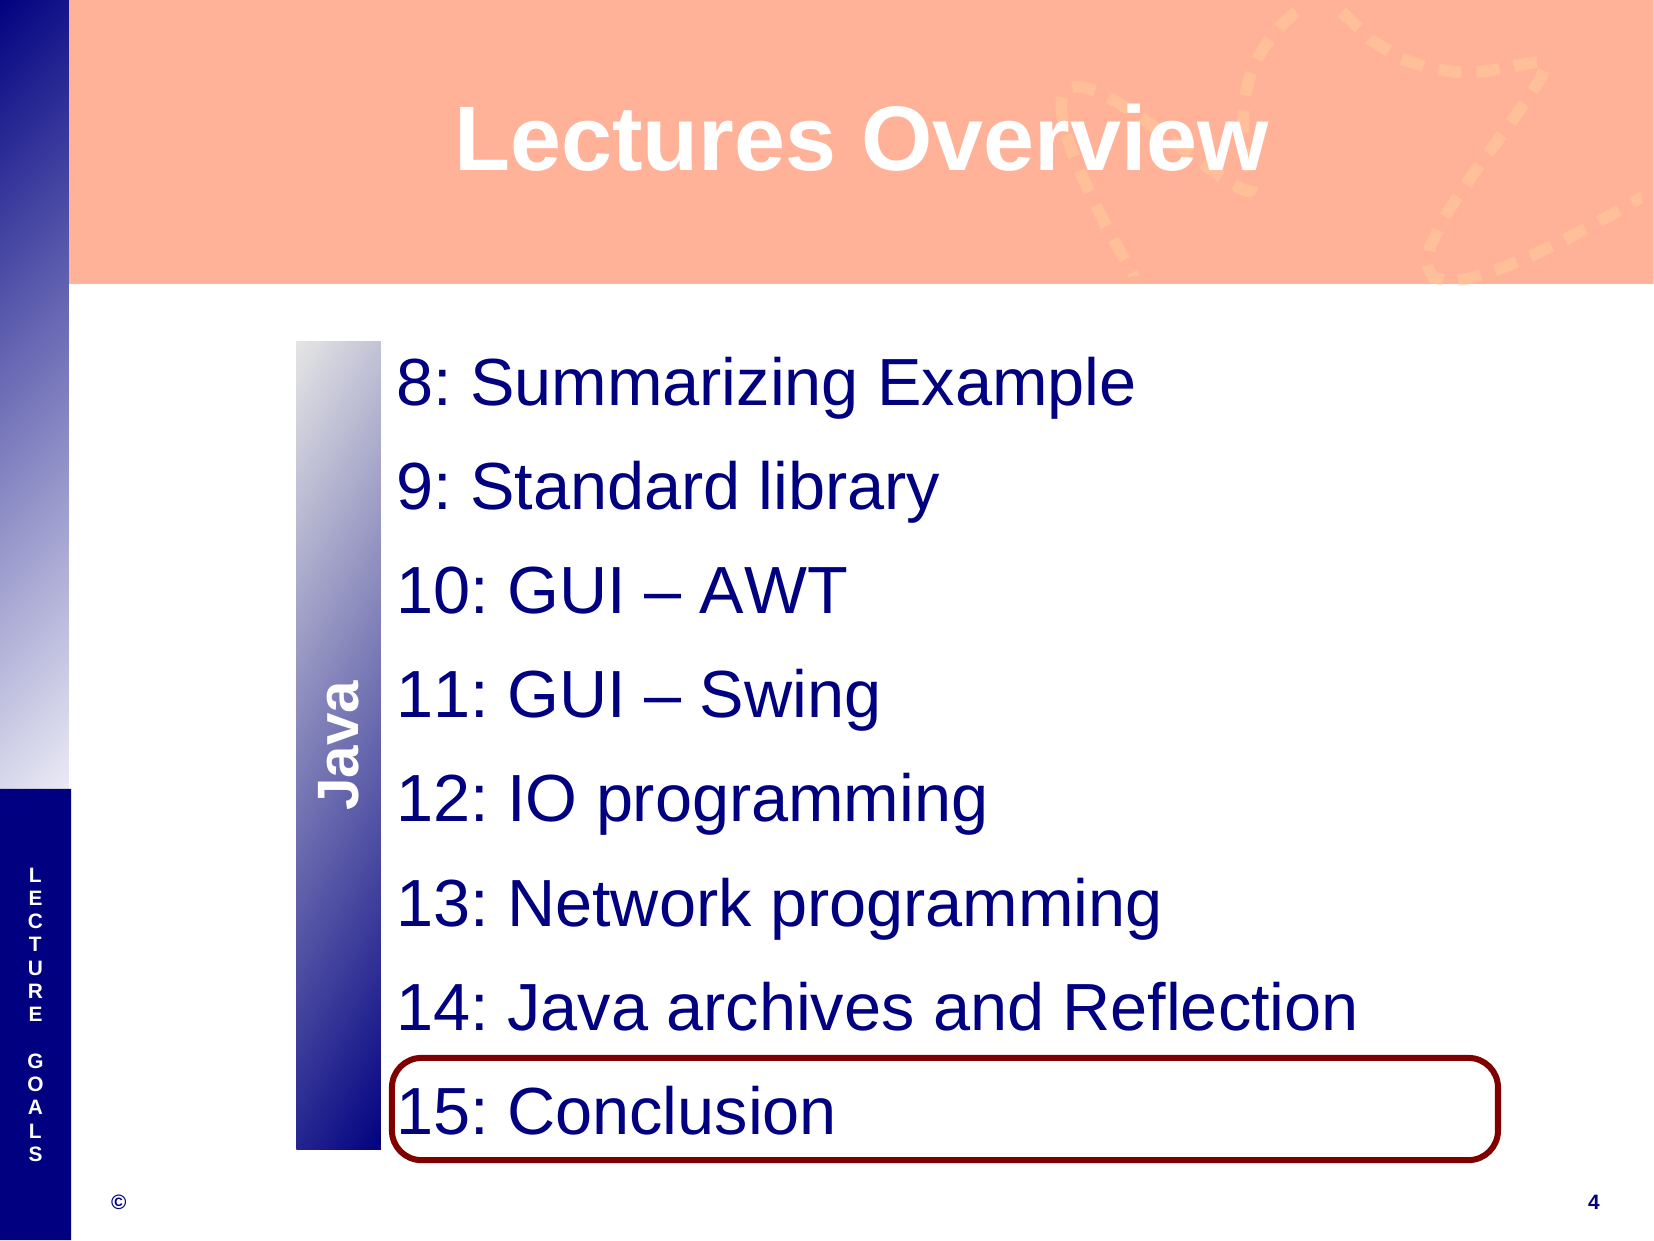

Lectures Overview
# 8: Summarizing Example
9: Standard library
10: GUI – AWT
11: GUI – Swing
12: IO programming
13: Network programming
14: Java archives and Reflection
15: Conclusion
Java
L
E
C
T
U
R
E
G
O
A
L
S